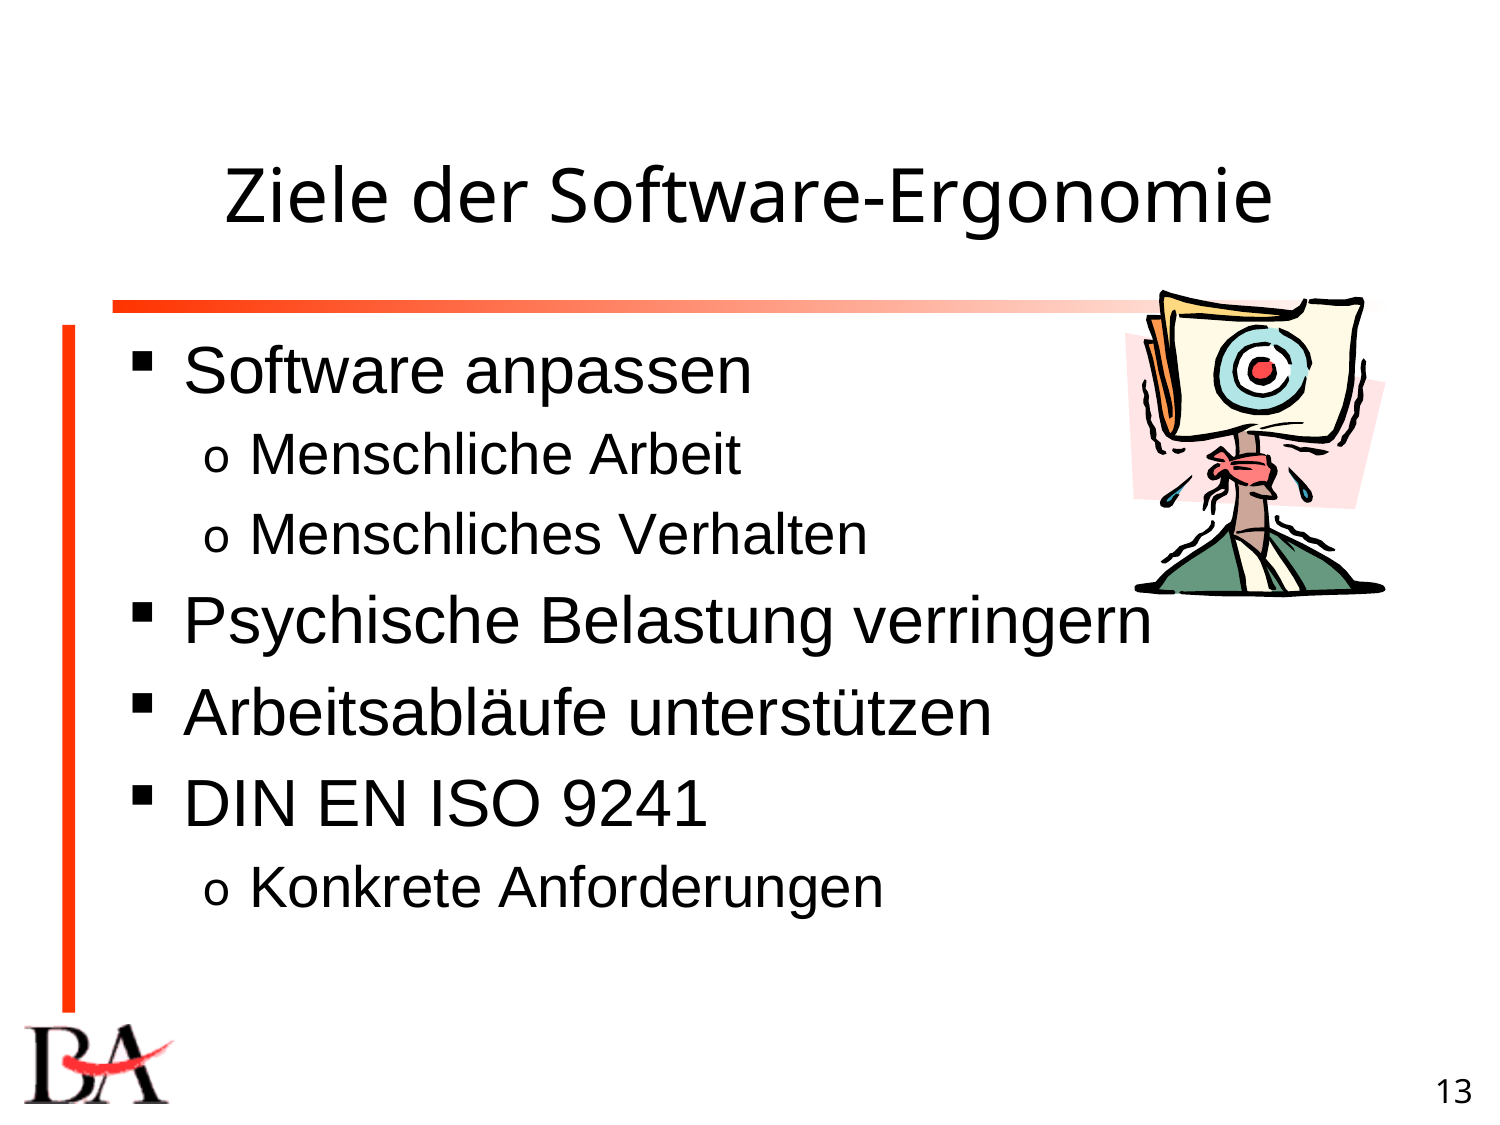

# Ziele der Software-Ergonomie
Software anpassen
Menschliche Arbeit
Menschliches Verhalten
Psychische Belastung verringern
Arbeitsabläufe unterstützen
DIN EN ISO 9241
Konkrete Anforderungen